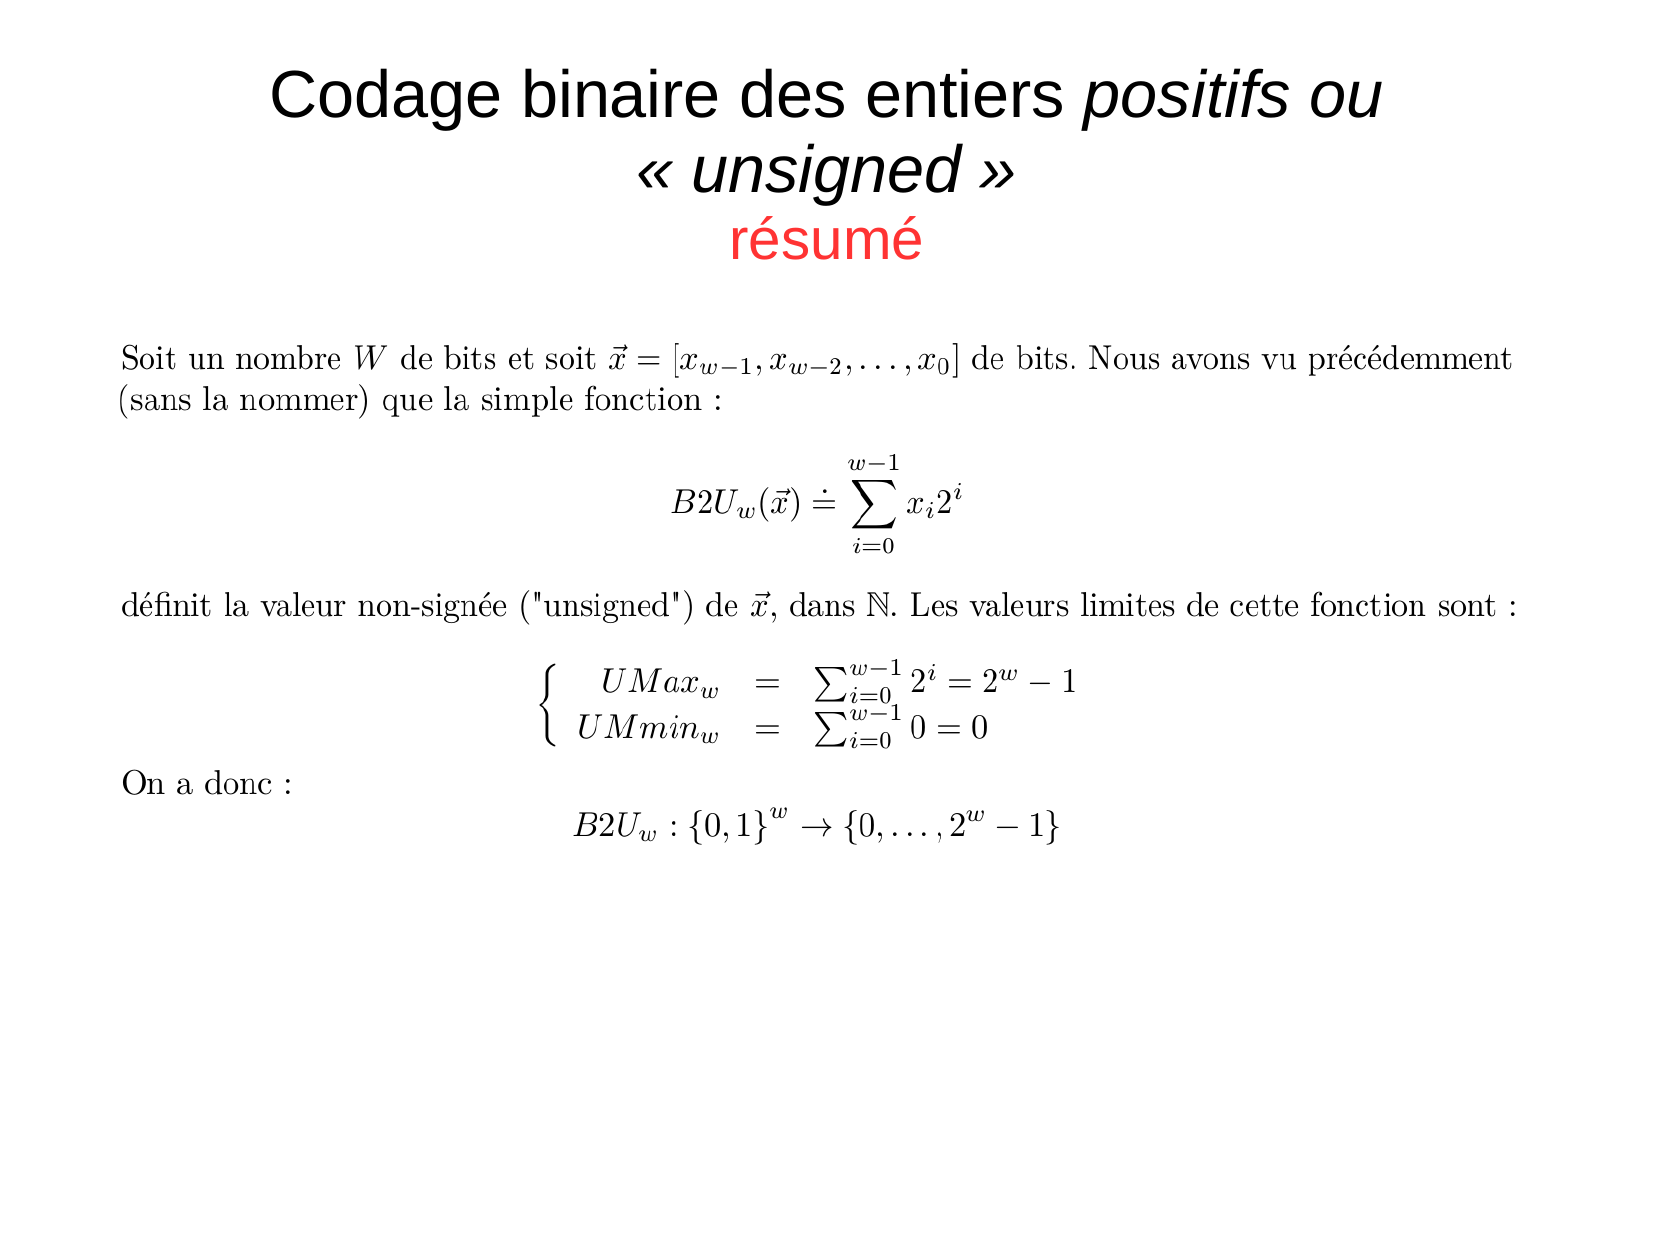

# Codage binaire des entiers positifs ou « unsigned » résumé